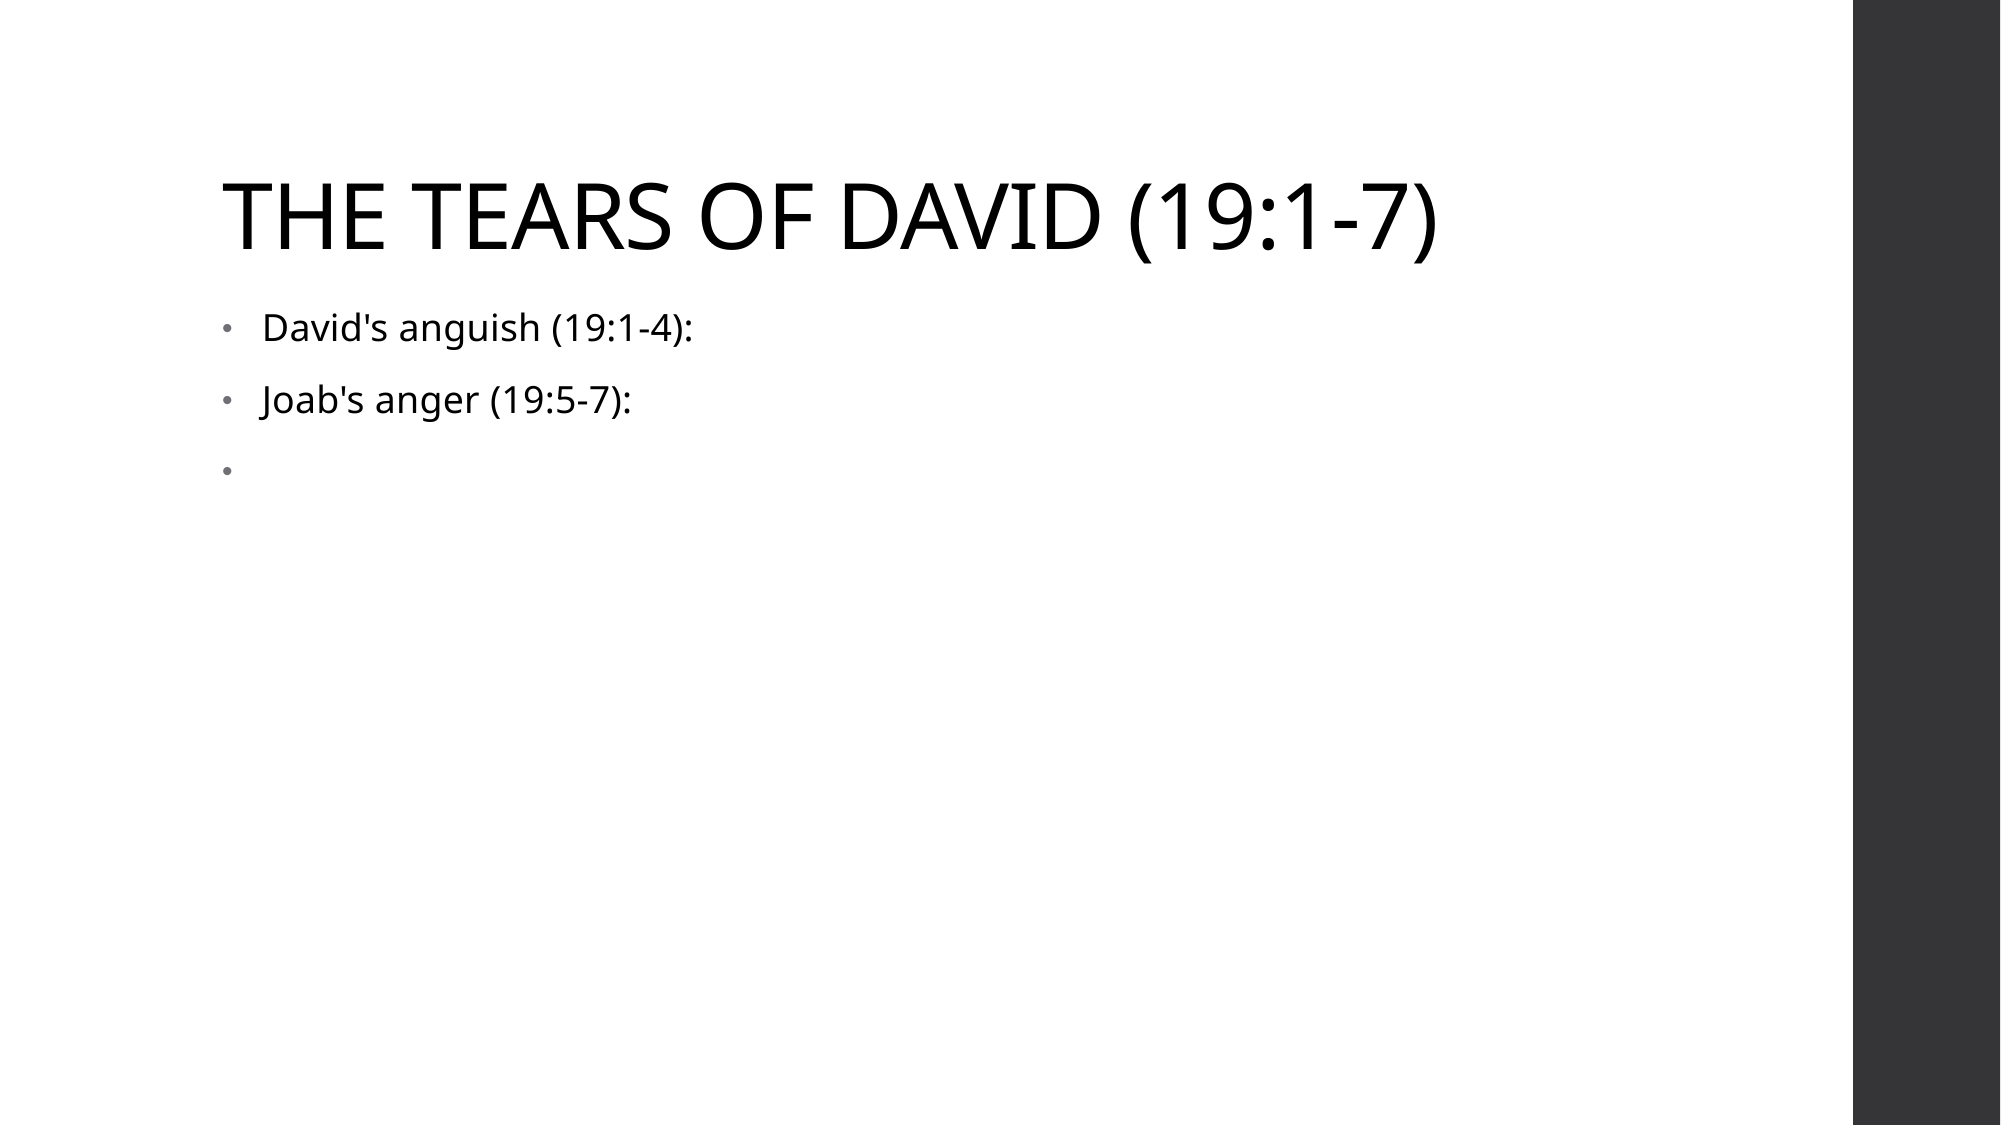

# THE TEARS OF DAVID (19:1-7)
 David's anguish (19:1-4):
 Joab's anger (19:5-7):